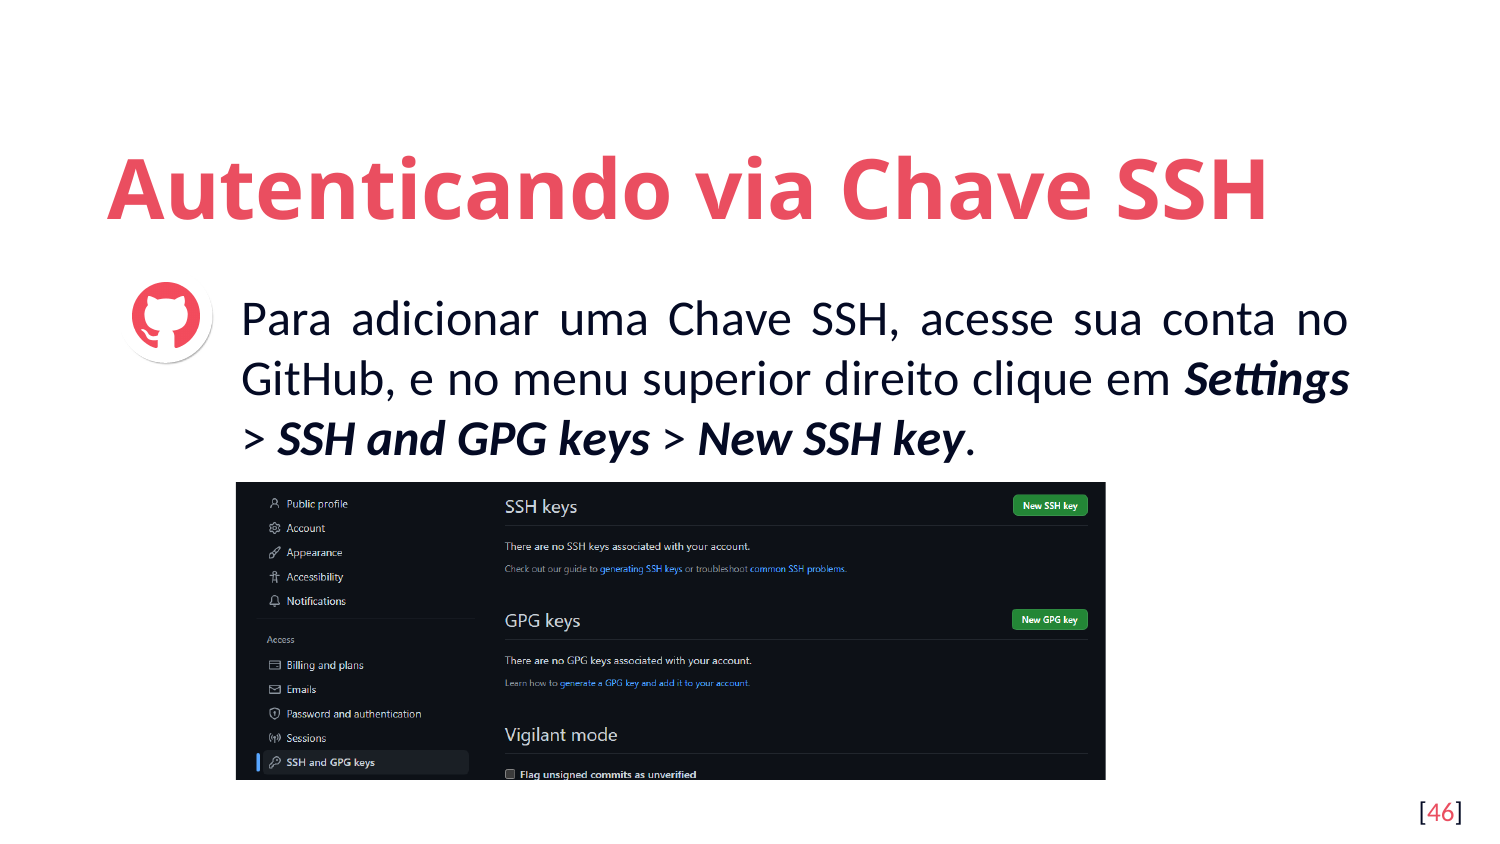

Autenticando via Chave SSH
Para adicionar uma Chave SSH, acesse sua conta no GitHub, e no menu superior direito clique em Settings > SSH and GPG keys > New SSH key.